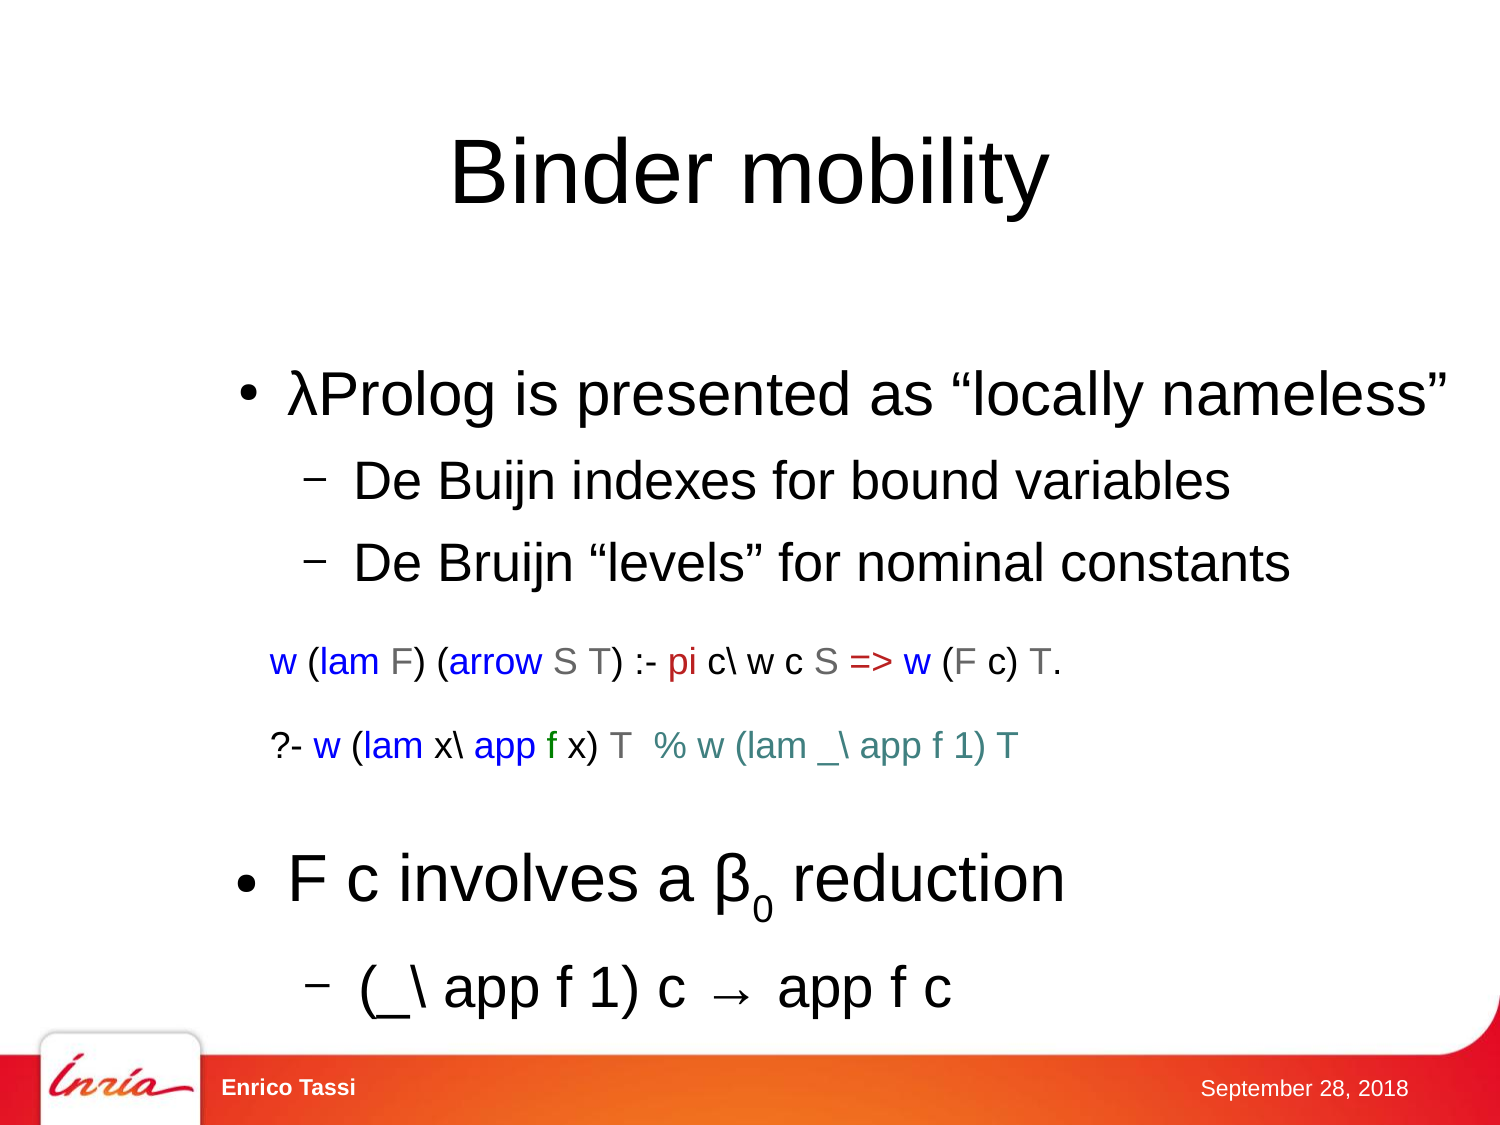

# Binder mobility
λProlog is presented as “locally nameless”
De Buijn indexes for bound variables
De Bruijn “levels” for nominal constants
w (lam F) (arrow S T) :- pi c\ w c S => w (F c) T.
?- w (lam x\ app f x) T % w (lam _\ app f 1) T
F c involves a β0 reduction
(_\ app f 1) c → app f c